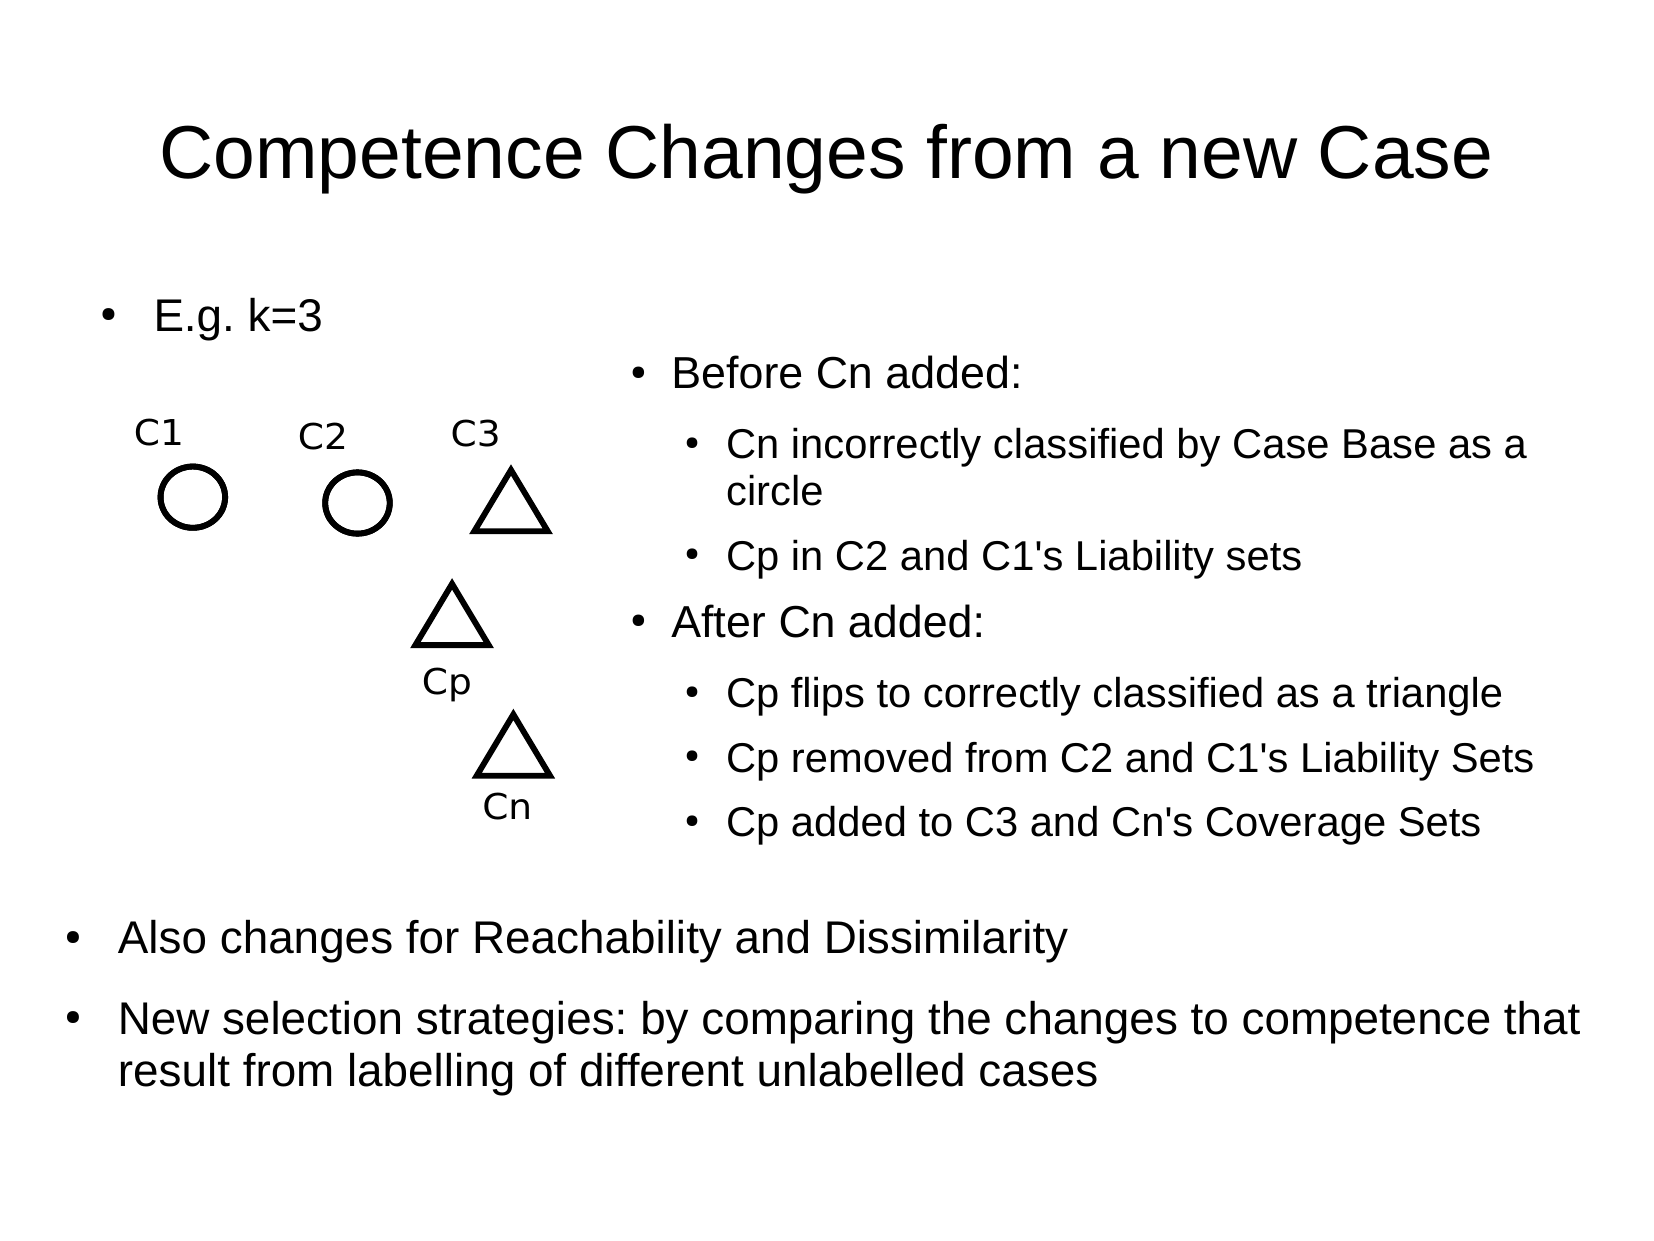

# Competence Changes from a new Case
E.g. k=3
Before Cn added:
Cn incorrectly classified by Case Base as a circle
Cp in C2 and C1's Liability sets
After Cn added:
Cp flips to correctly classified as a triangle
Cp removed from C2 and C1's Liability Sets
Cp added to C3 and Cn's Coverage Sets
Also changes for Reachability and Dissimilarity
New selection strategies: by comparing the changes to competence that result from labelling of different unlabelled cases